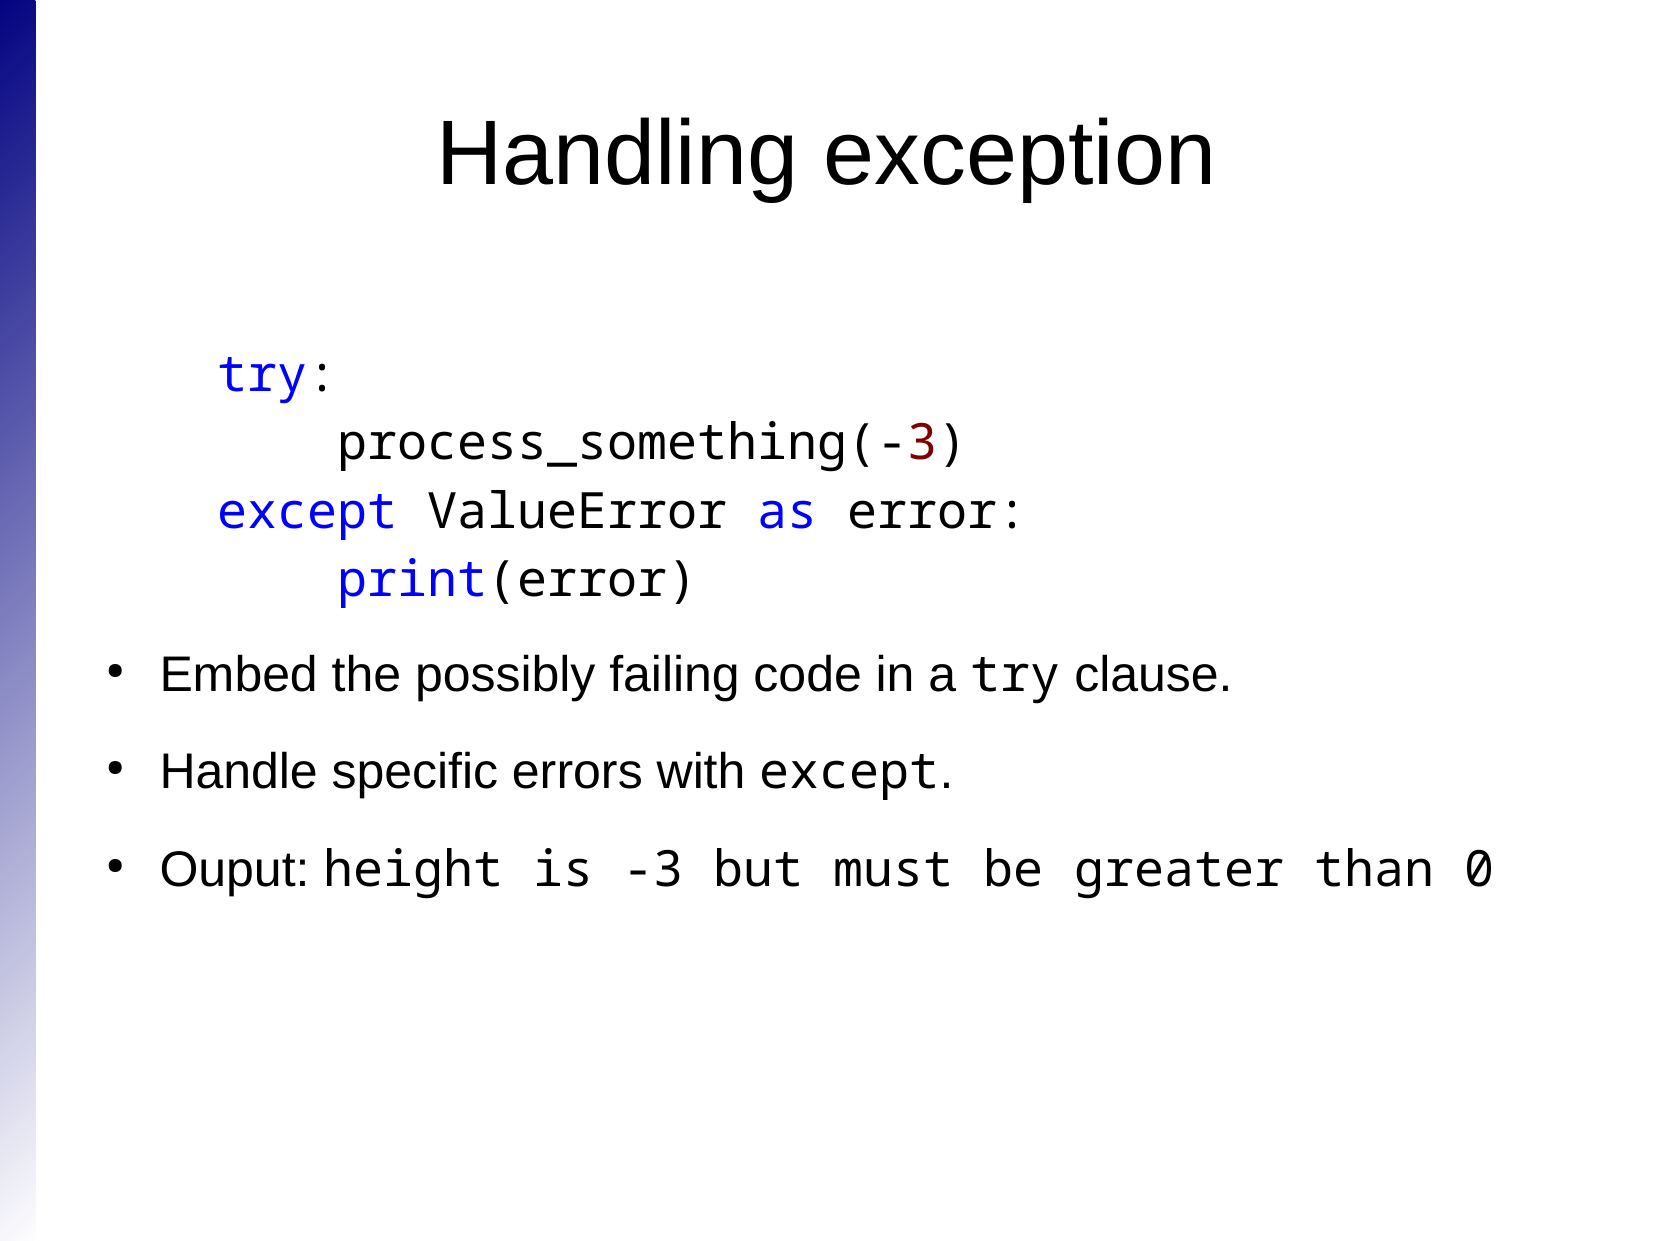

# Handling exception
 try:
 process_something(-3)
 except ValueError as error:
 print(error)
Embed the possibly failing code in a try clause.
Handle specific errors with except.
Ouput: height is -3 but must be greater than 0